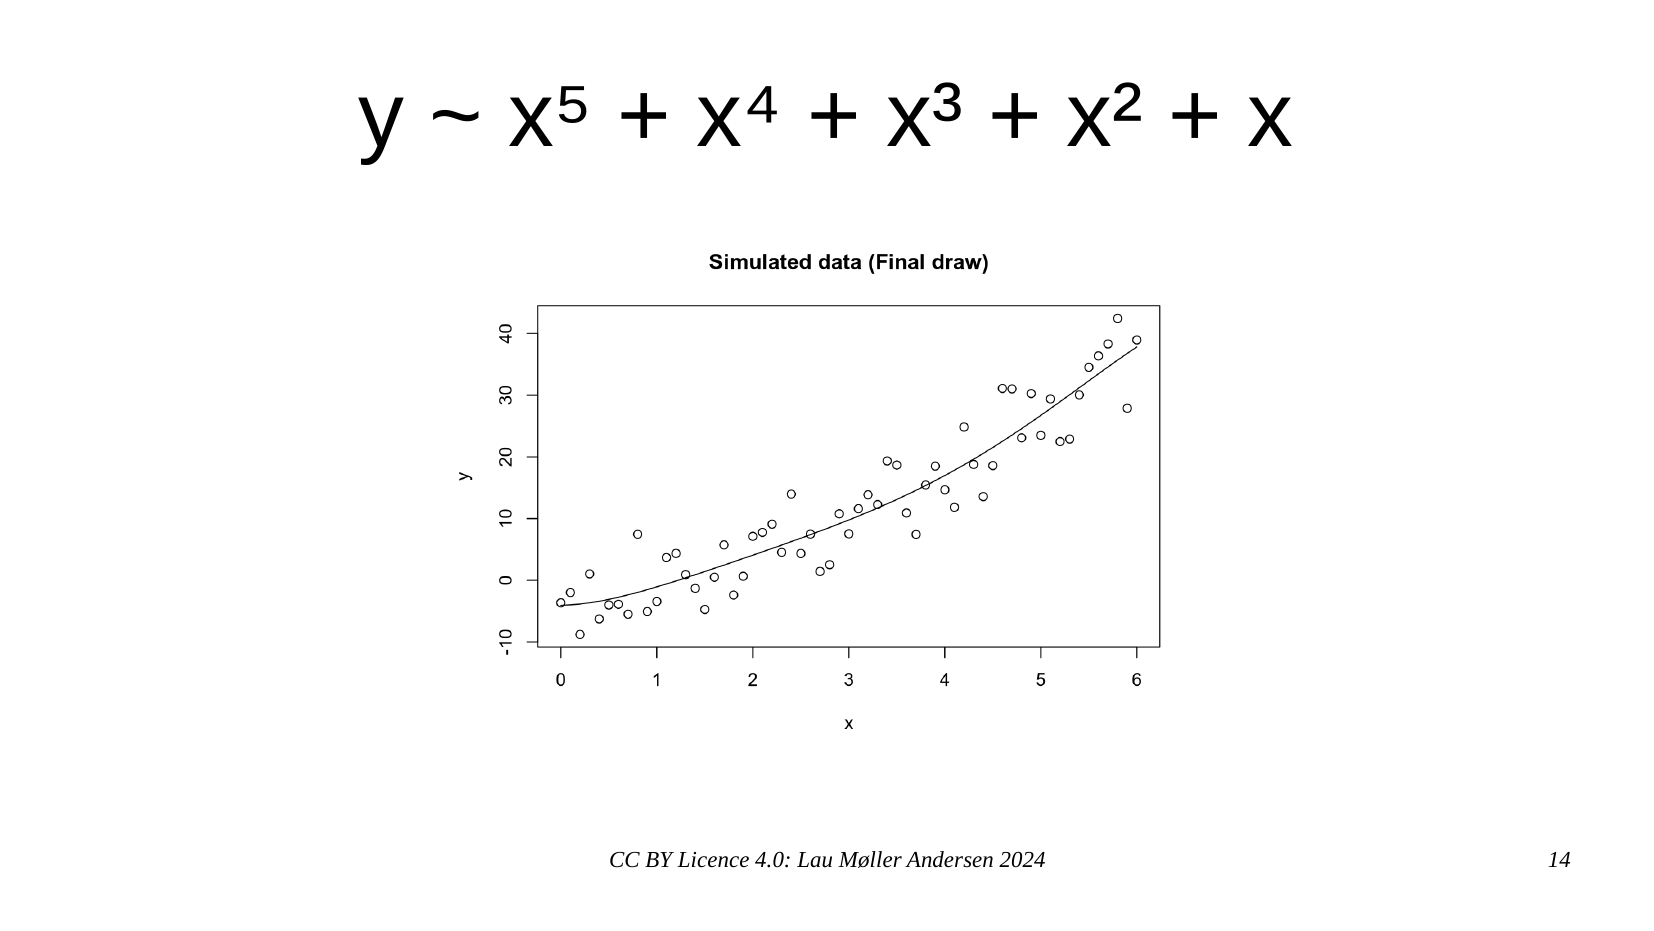

# y ~ x⁵ + x⁴ + x³ + x² + x
CC BY Licence 4.0: Lau Møller Andersen 2024
14